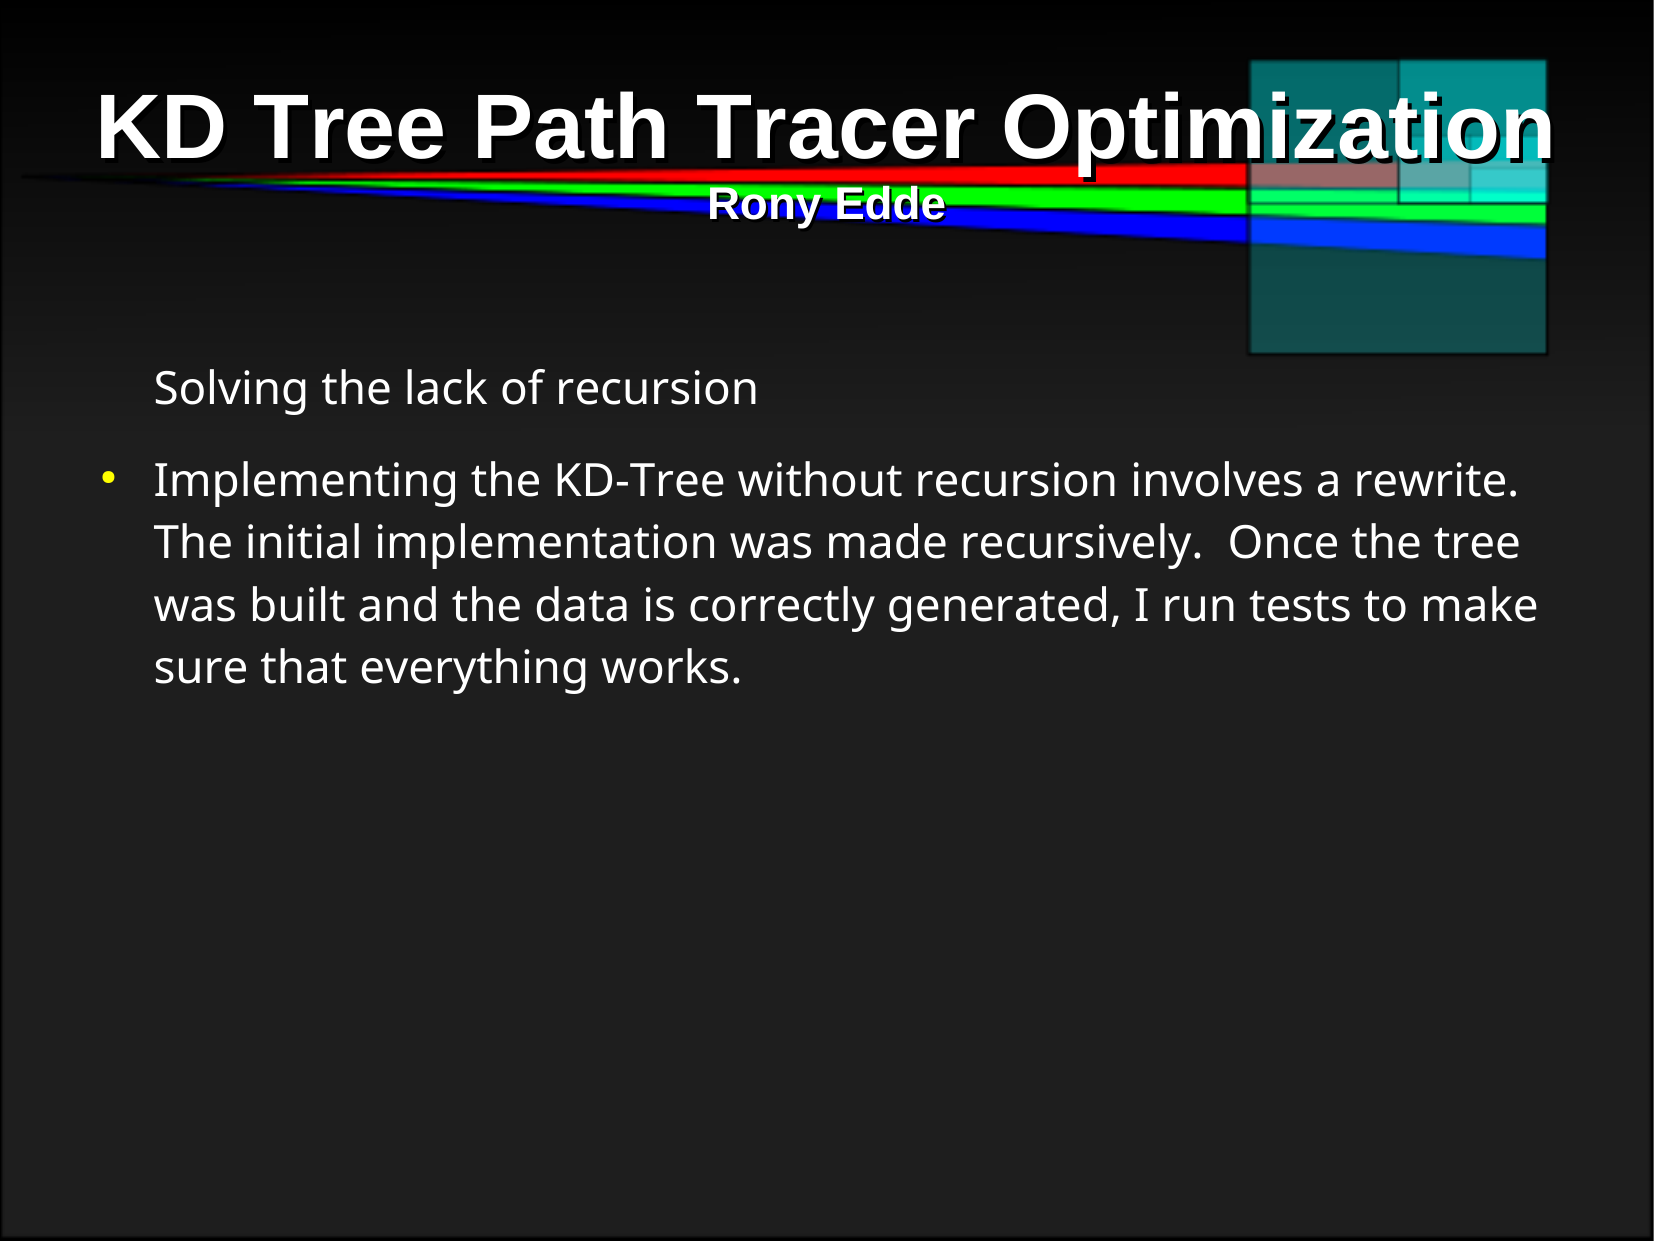

KD Tree Path Tracer Optimization
Rony Edde
# Solving the lack of recursion
Implementing the KD-Tree without recursion involves a rewrite. The initial implementation was made recursively. Once the tree was built and the data is correctly generated, I run tests to make sure that everything works.